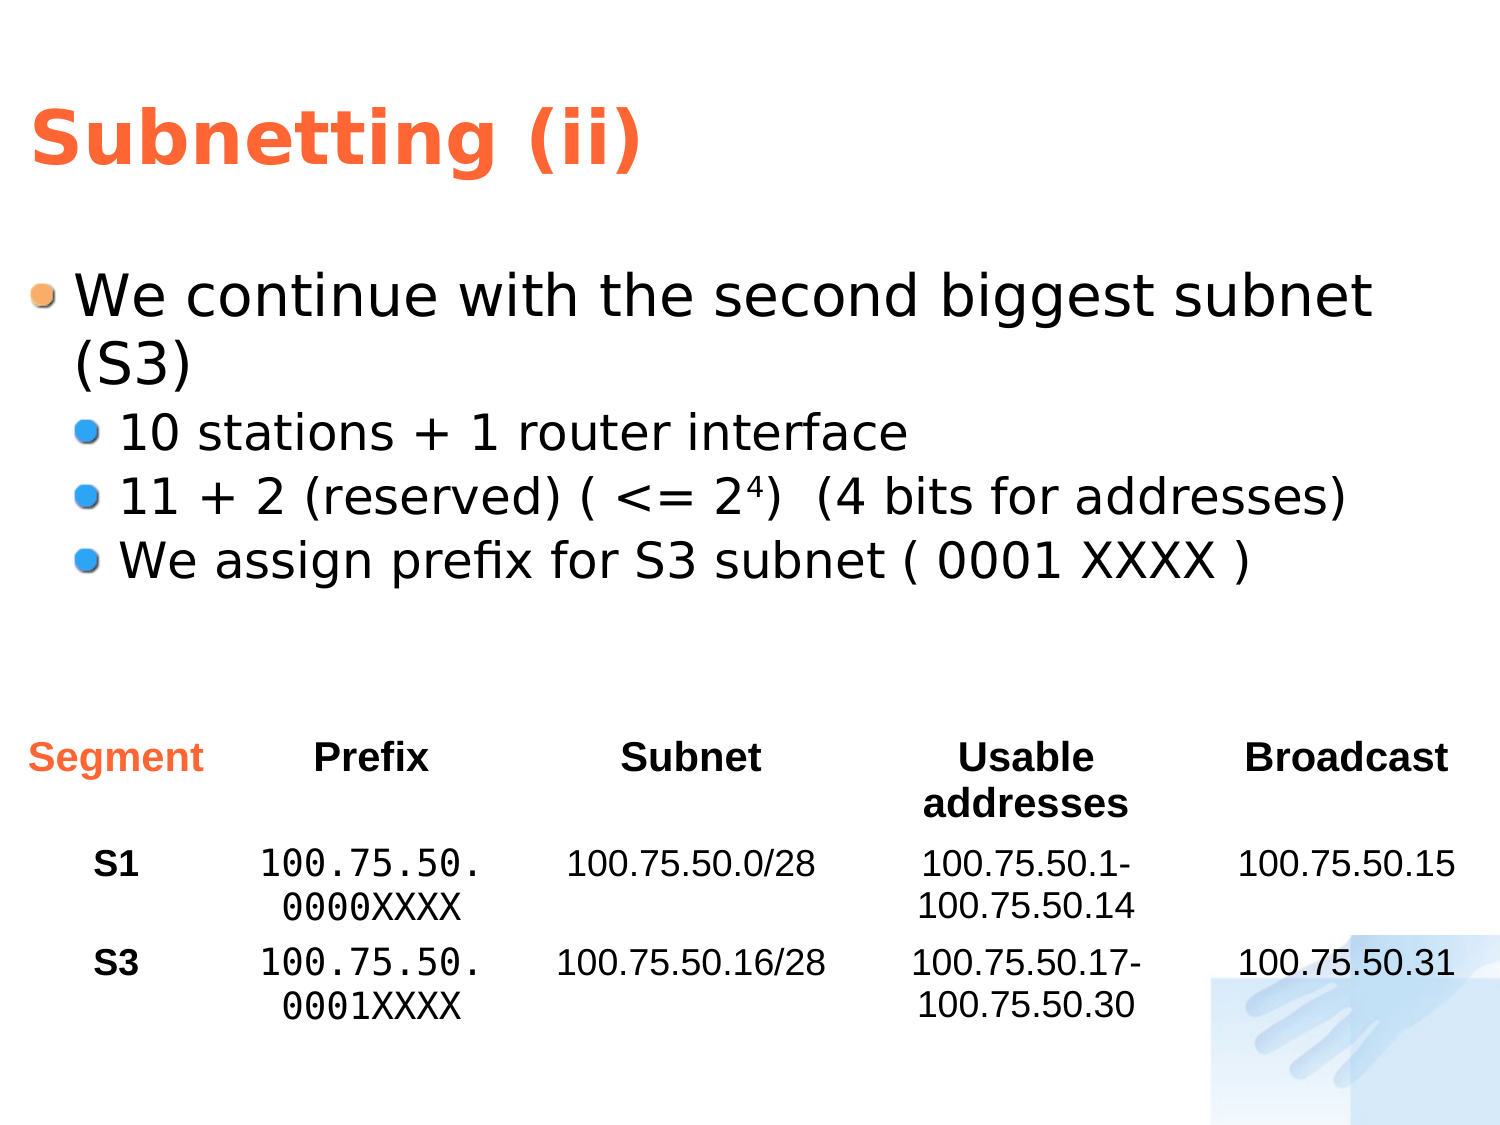

# Subnetting (ii)
We continue with the second biggest subnet (S3)
10 stations + 1 router interface
11 + 2 (reserved) ( <= 24) (4 bits for addresses)
We assign prefix for S3 subnet ( 0001 XXXX )
| Segment | Prefix | Subnet | Usable addresses | Broadcast |
| --- | --- | --- | --- | --- |
| S1 | 100.75.50. 0000XXXX | 100.75.50.0/28 | 100.75.50.1-100.75.50.14 | 100.75.50.15 |
| S3 | 100.75.50. 0001XXXX | 100.75.50.16/28 | 100.75.50.17-100.75.50.30 | 100.75.50.31 |